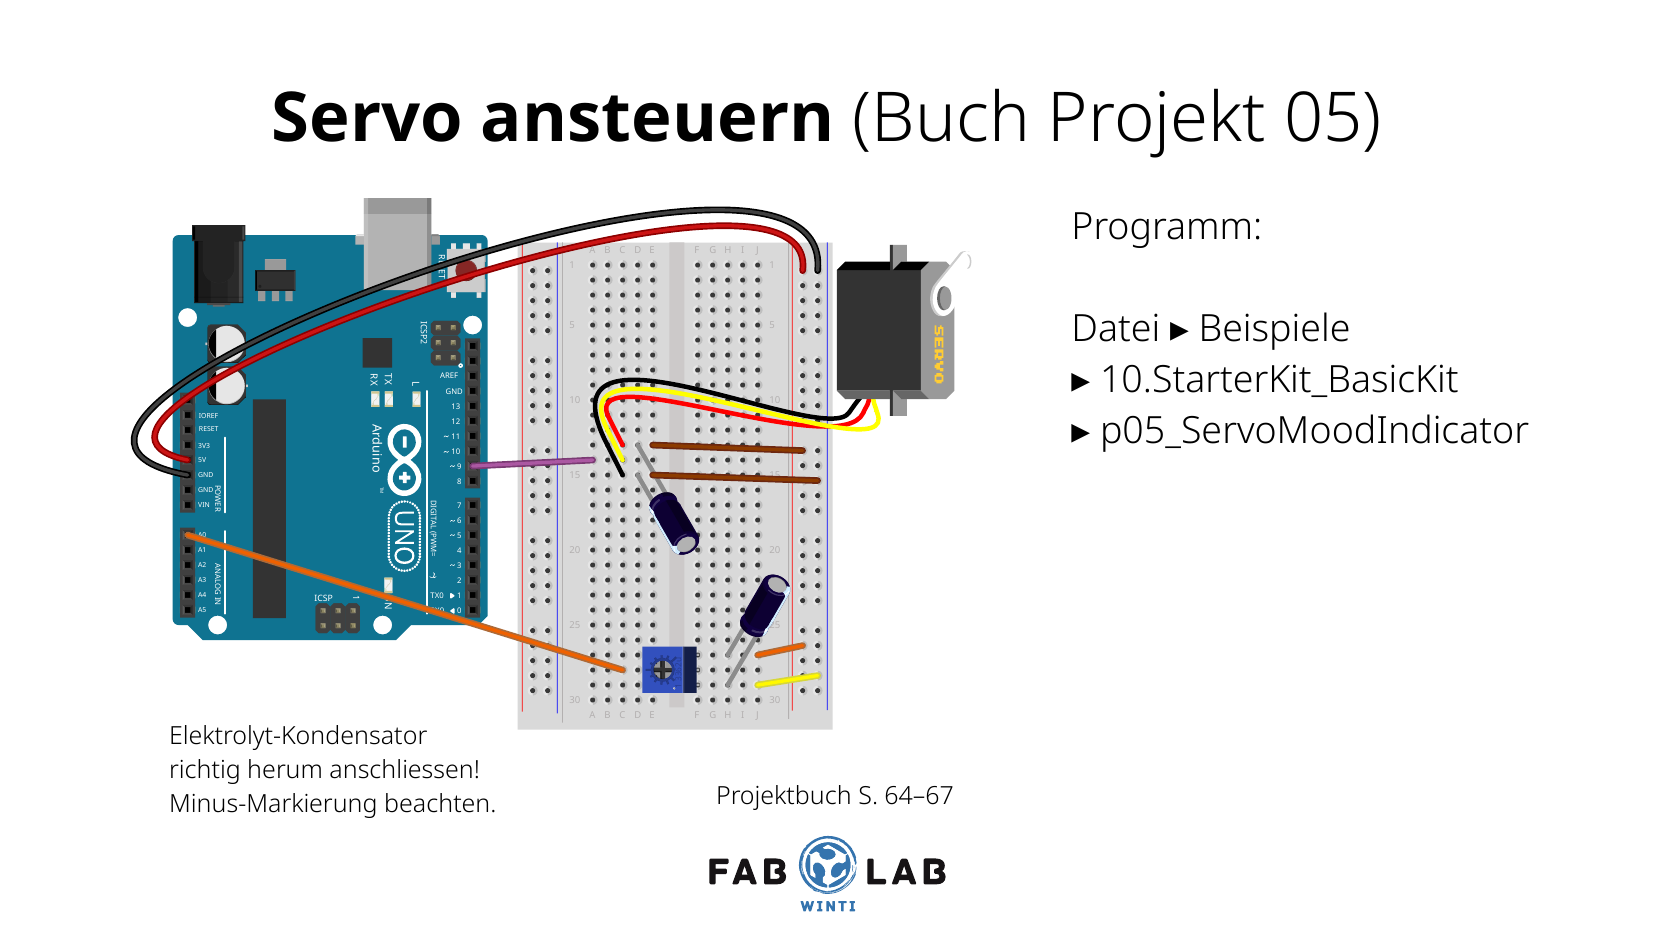

# Servo ansteuern (Buch Projekt 05)
Programm:
Datei ▸ Beispiele
▸ 10.StarterKit_BasicKit
▸ p05_ServoMoodIndicator
Elektrolyt-Kondensator
richtig herum anschliessen!
Minus-Markierung beachten.
Projektbuch S. 64–67